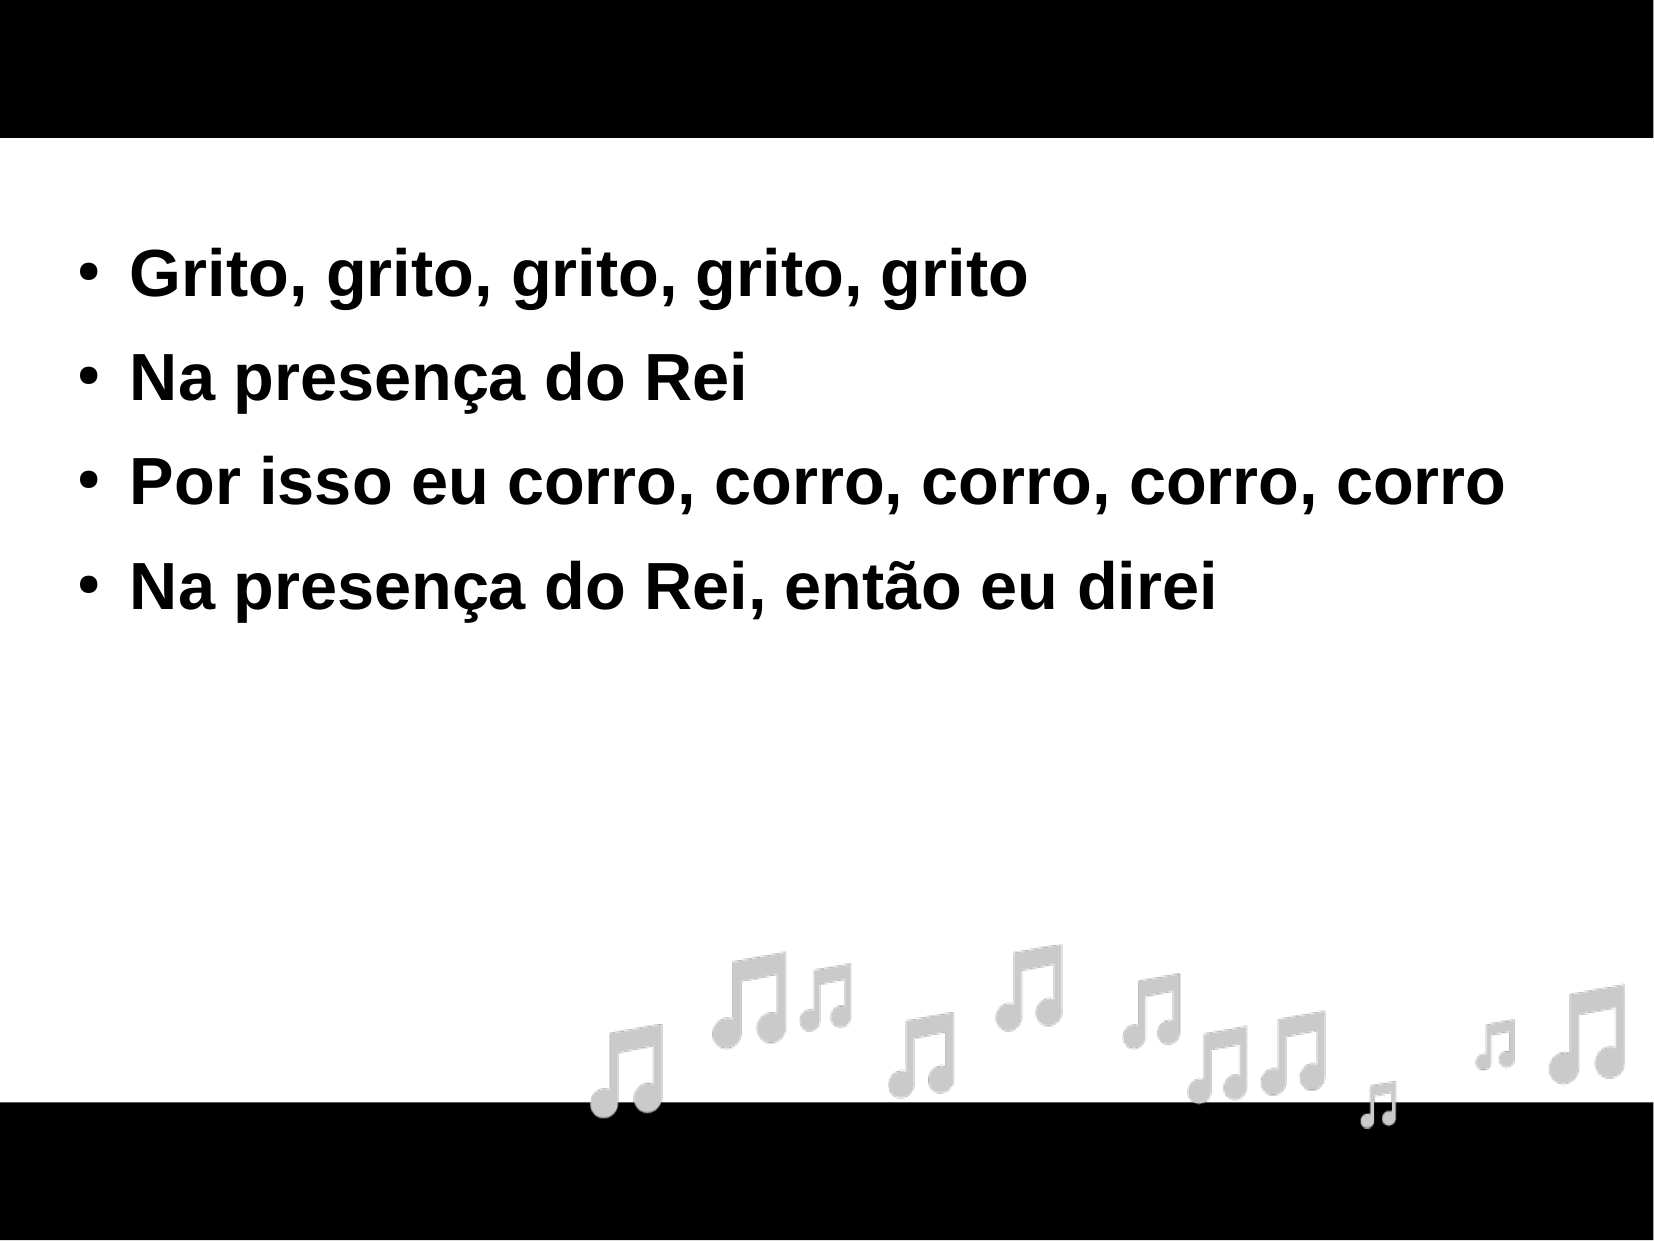

# Grito, grito, grito, grito, grito
Na presença do Rei
Por isso eu corro, corro, corro, corro, corro
Na presença do Rei, então eu direi